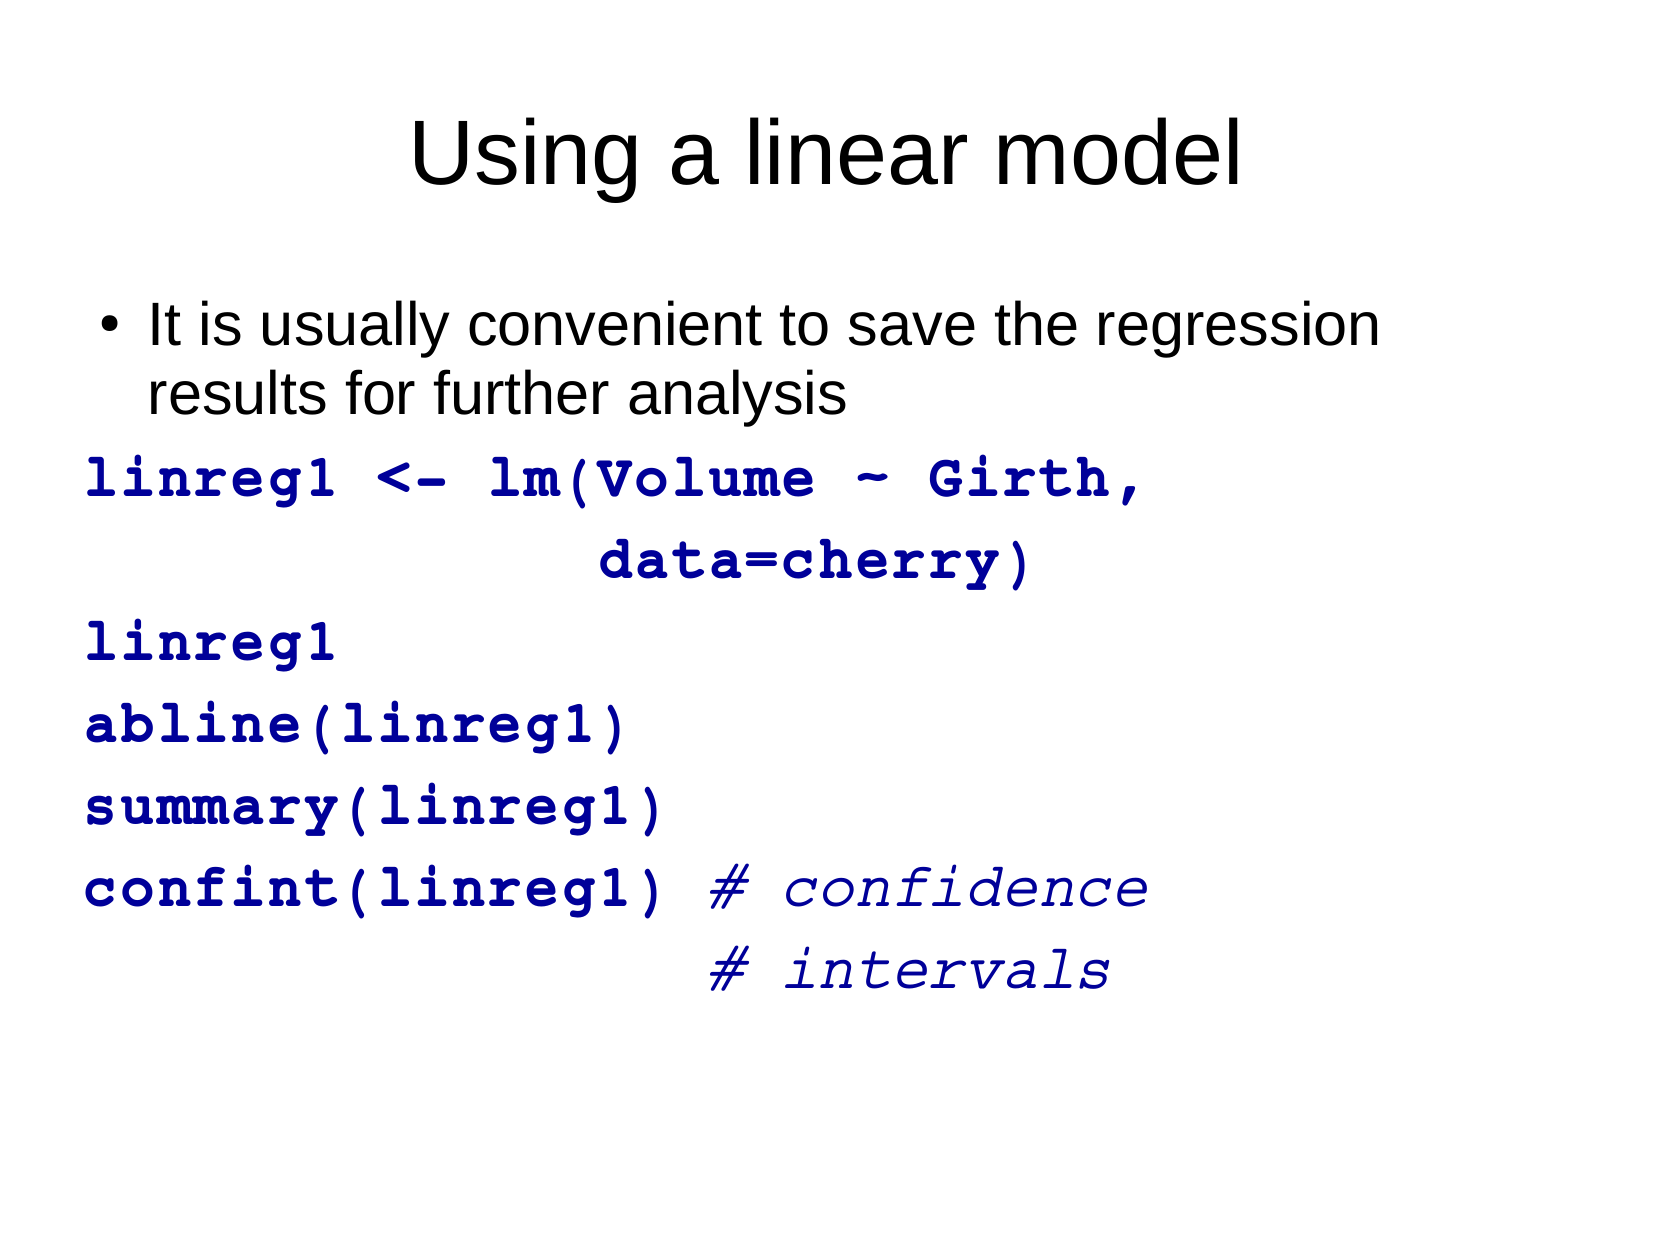

# Using a linear model
It is usually convenient to save the regression results for further analysis
linreg1 <- lm(Volume ~ Girth,
 data=cherry)
linreg1
abline(linreg1)
summary(linreg1)
confint(linreg1) # confidence
 # intervals